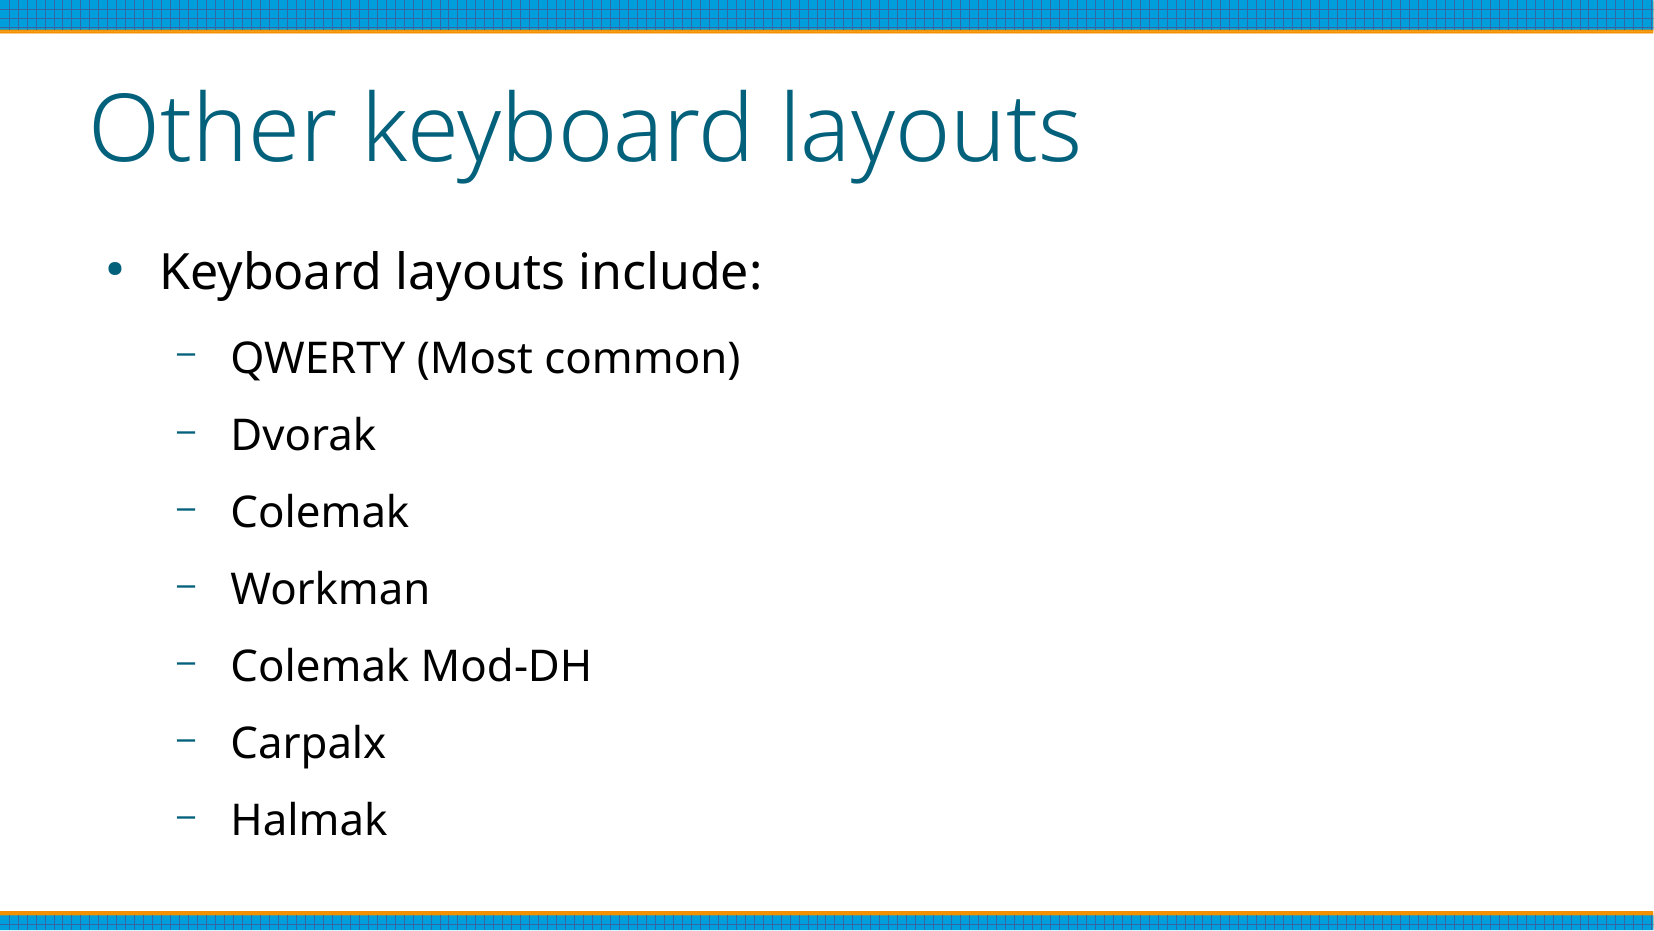

# Other keyboard layouts
Keyboard layouts include:
QWERTY (Most common)
Dvorak
Colemak
Workman
Colemak Mod-DH
Carpalx
Halmak